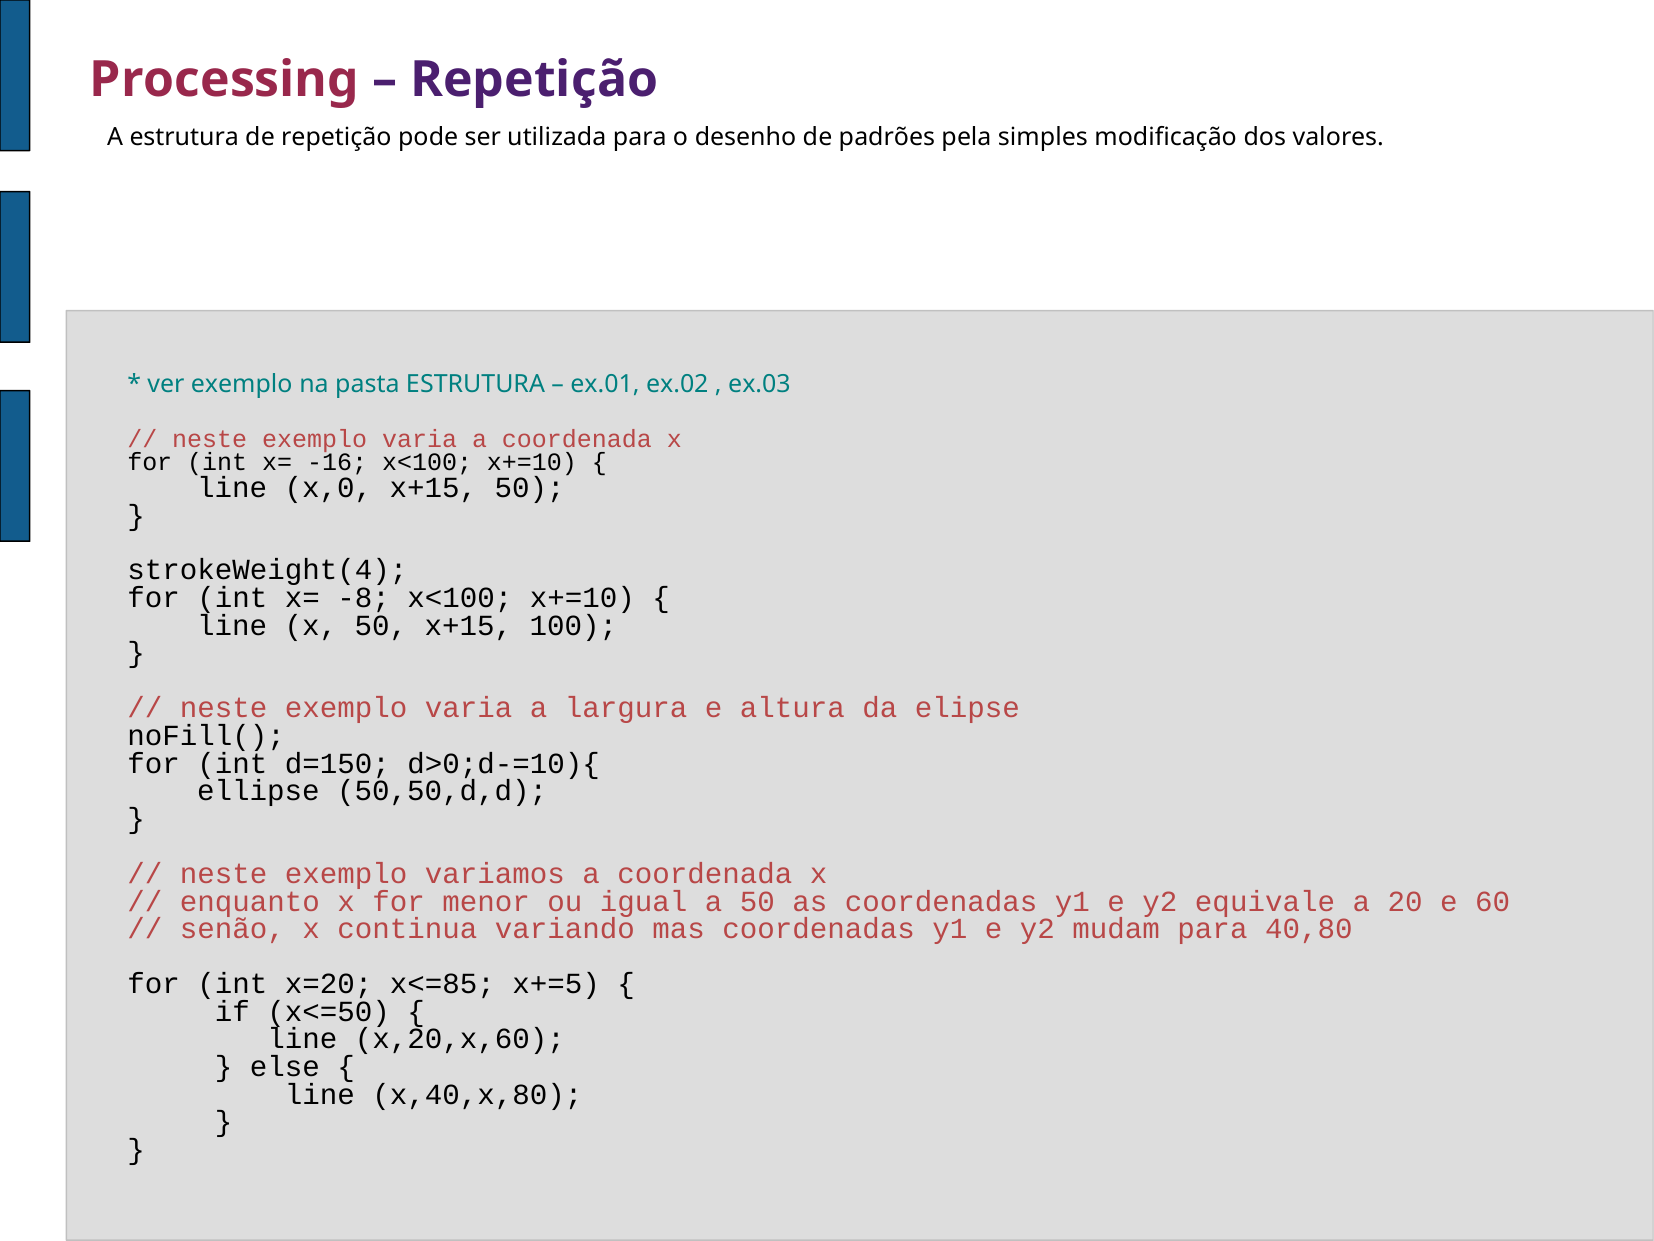

Processing – Repetição
 A estrutura de repetição pode ser utilizada para o desenho de padrões pela simples modificação dos valores.
* ver exemplo na pasta ESTRUTURA – ex.01, ex.02 , ex.03
// neste exemplo varia a coordenada x
for (int x= -16; x<100; x+=10) {
 line (x,0, x+15, 50);
}
strokeWeight(4);
for (int x= -8; x<100; x+=10) {
 line (x, 50, x+15, 100);
}
// neste exemplo varia a largura e altura da elipse
noFill();
for (int d=150; d>0;d-=10){
 ellipse (50,50,d,d);
}
// neste exemplo variamos a coordenada x
// enquanto x for menor ou igual a 50 as coordenadas y1 e y2 equivale a 20 e 60
// senão, x continua variando mas coordenadas y1 e y2 mudam para 40,80
for (int x=20; x<=85; x+=5) {
 if (x<=50) {
 line (x,20,x,60);
 } else {
 line (x,40,x,80);
 }
}